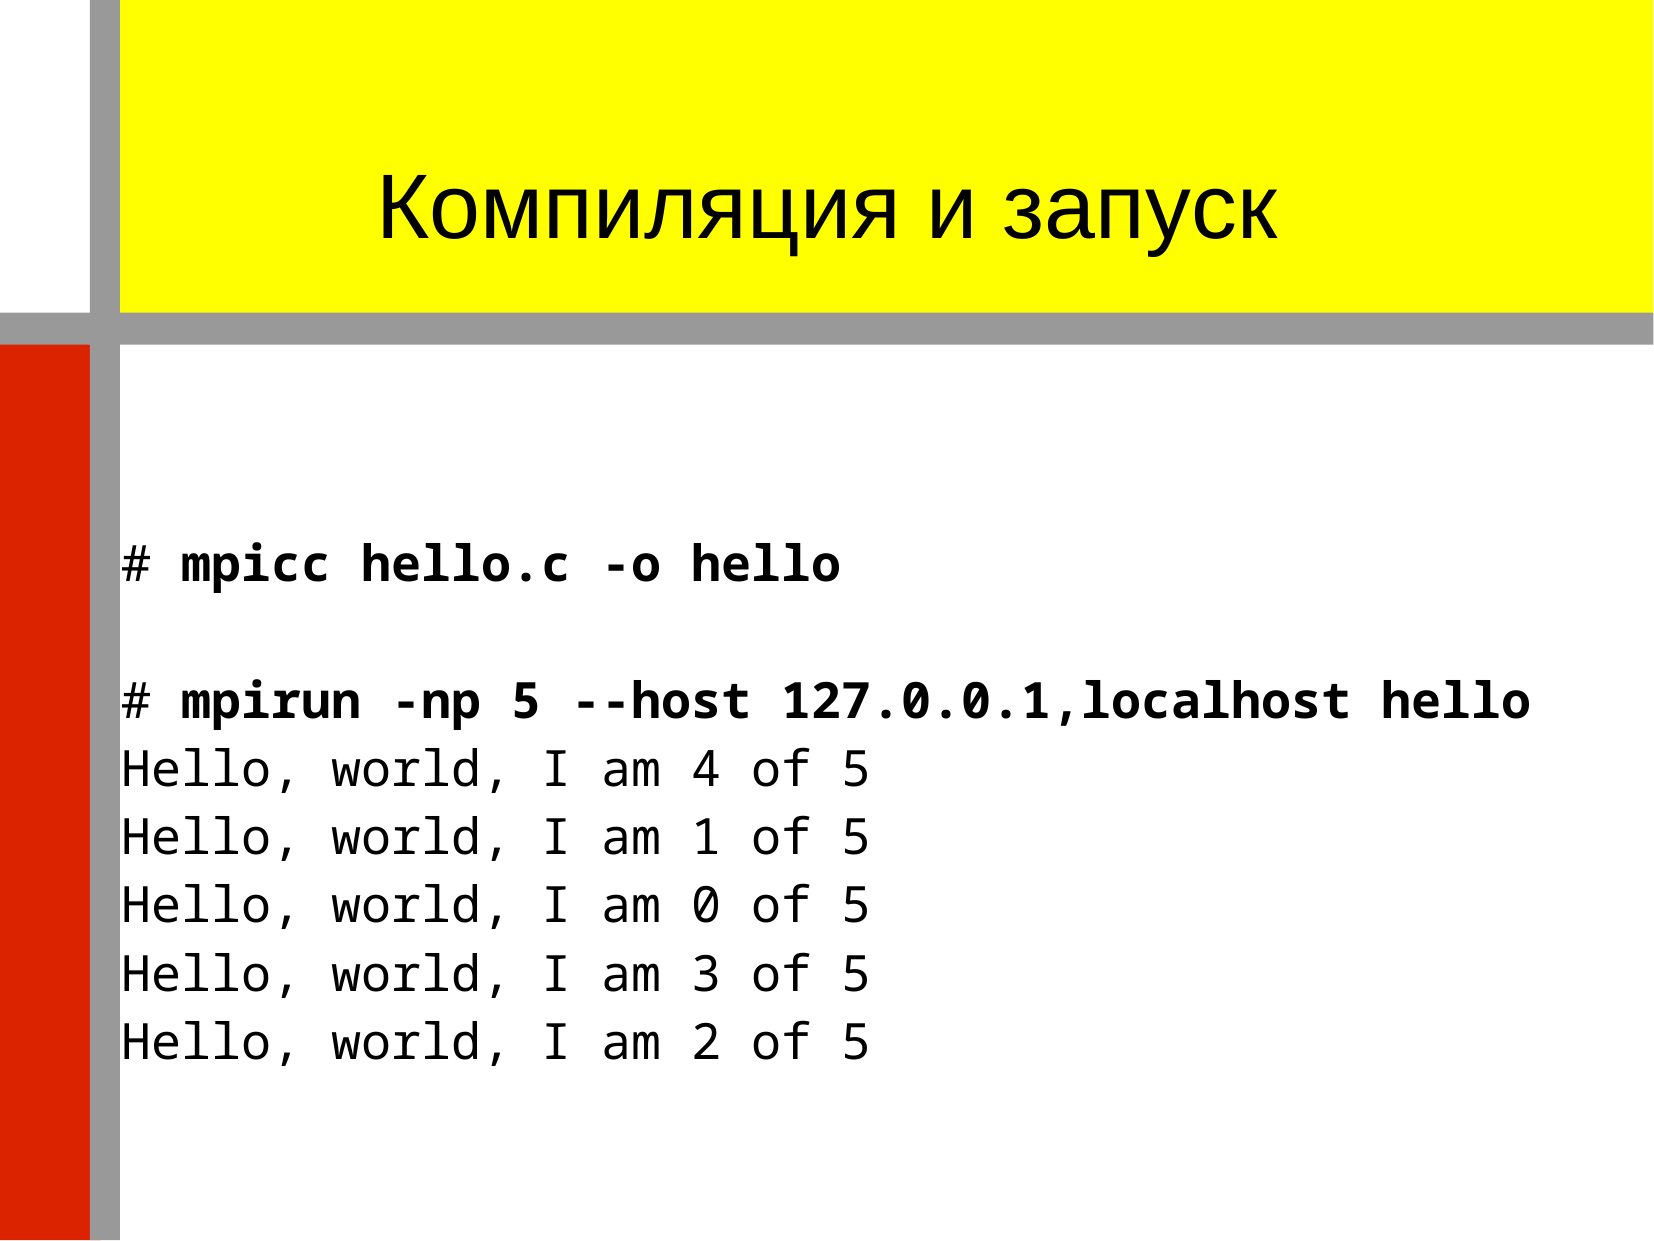

Компиляция и запуск
# # mpicc hello.c -o hello
# mpirun -np 5 --host 127.0.0.1,localhost hello
Hello, world, I am 4 of 5
Hello, world, I am 1 of 5
Hello, world, I am 0 of 5
Hello, world, I am 3 of 5
Hello, world, I am 2 of 5